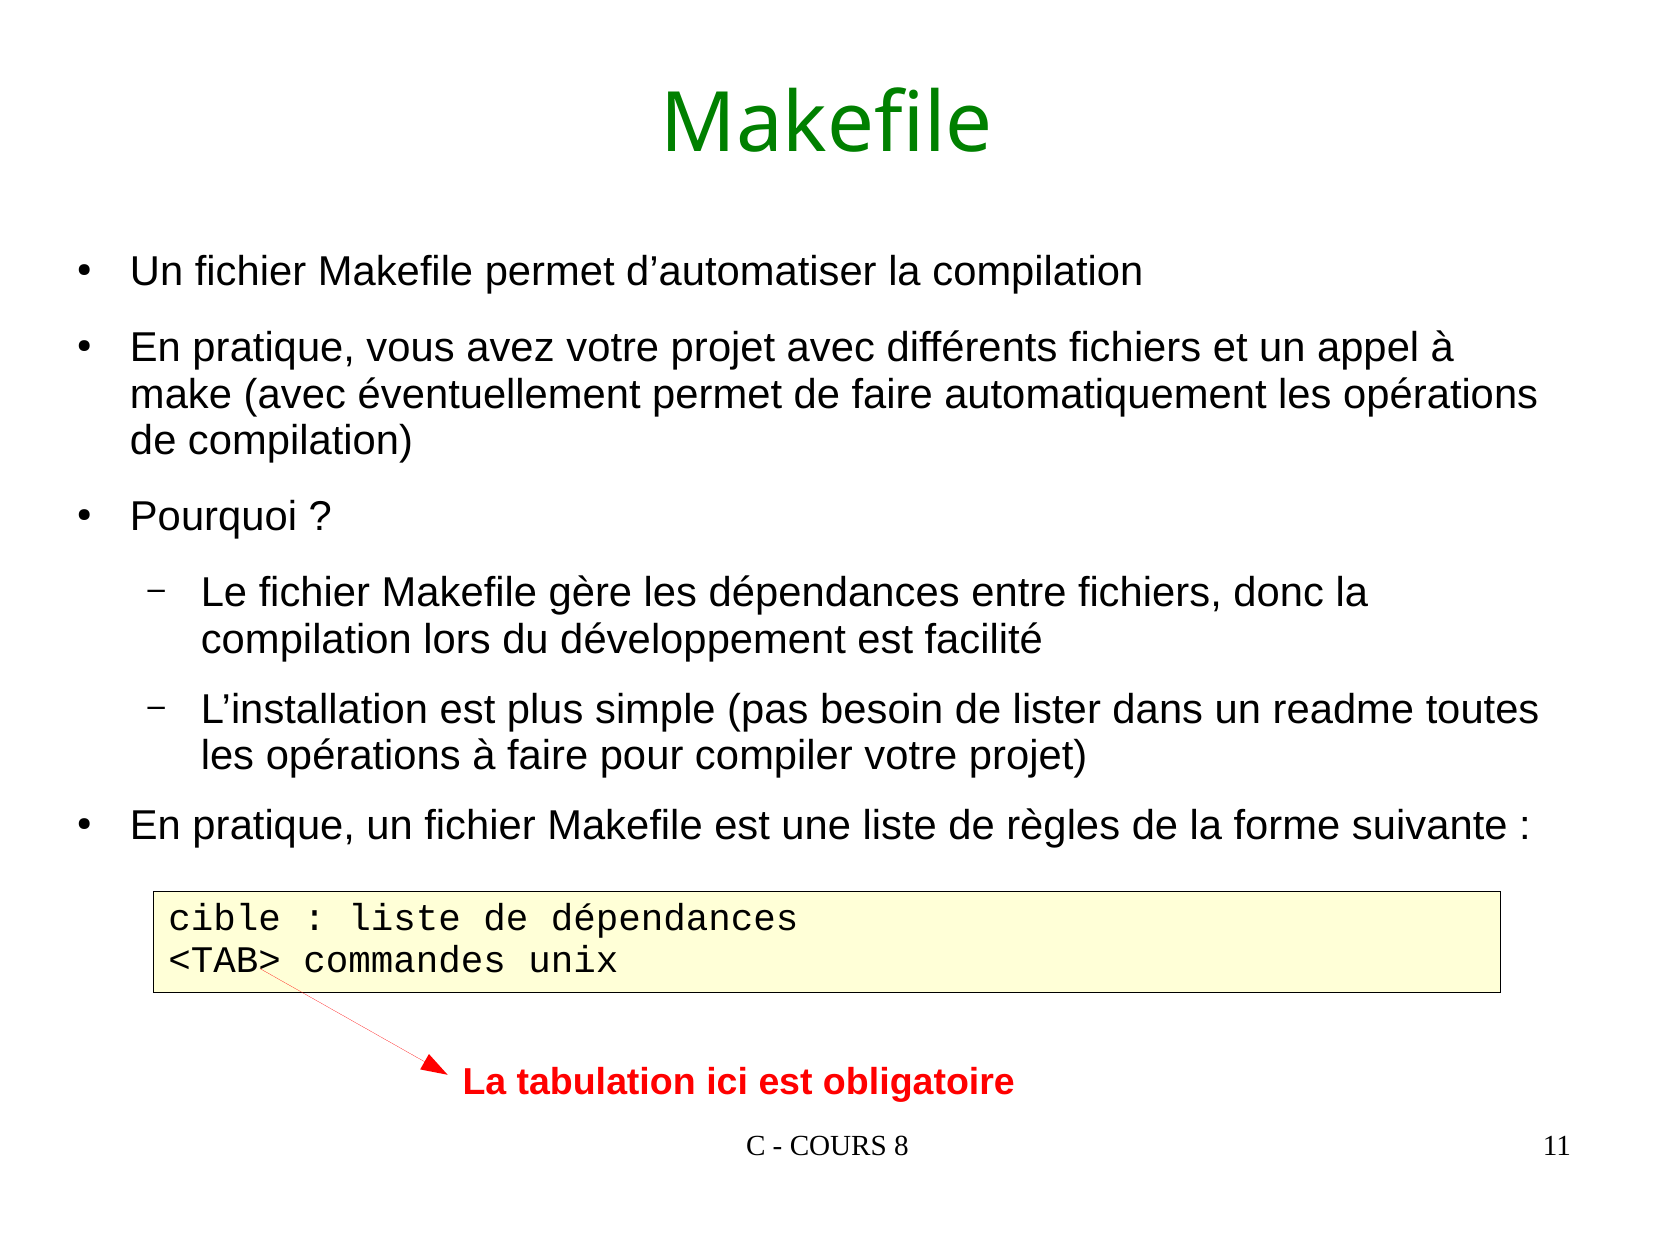

# Makefile
Un fichier Makefile permet d’automatiser la compilation
En pratique, vous avez votre projet avec différents fichiers et un appel à make (avec éventuellement permet de faire automatiquement les opérations de compilation)
Pourquoi ?
Le fichier Makefile gère les dépendances entre fichiers, donc la compilation lors du développement est facilité
L’installation est plus simple (pas besoin de lister dans un readme toutes les opérations à faire pour compiler votre projet)
En pratique, un fichier Makefile est une liste de règles de la forme suivante :
cible : liste de dépendances
<TAB> commandes unix
La tabulation ici est obligatoire
C - COURS 8
11